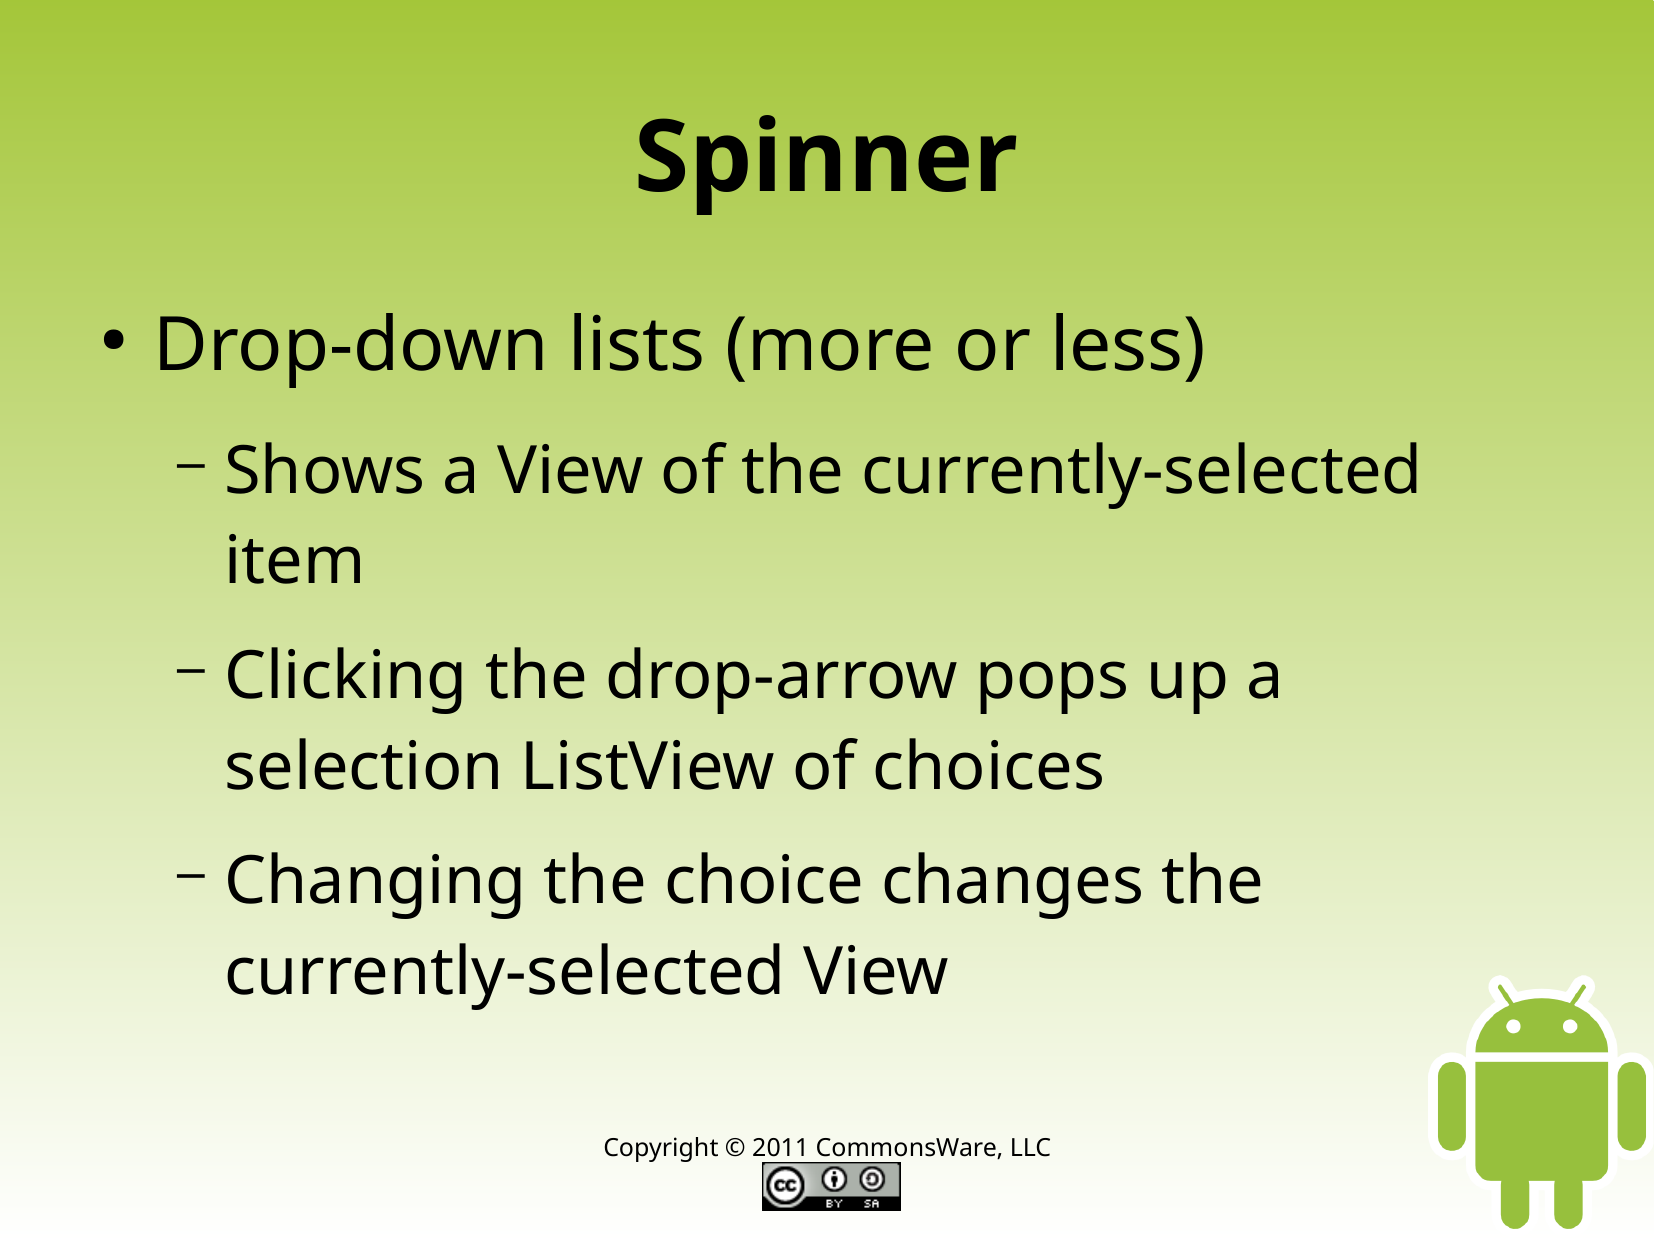

# Spinner
Drop-down lists (more or less)
Shows a View of the currently-selected item
Clicking the drop-arrow pops up a selection ListView of choices
Changing the choice changes the currently-selected View